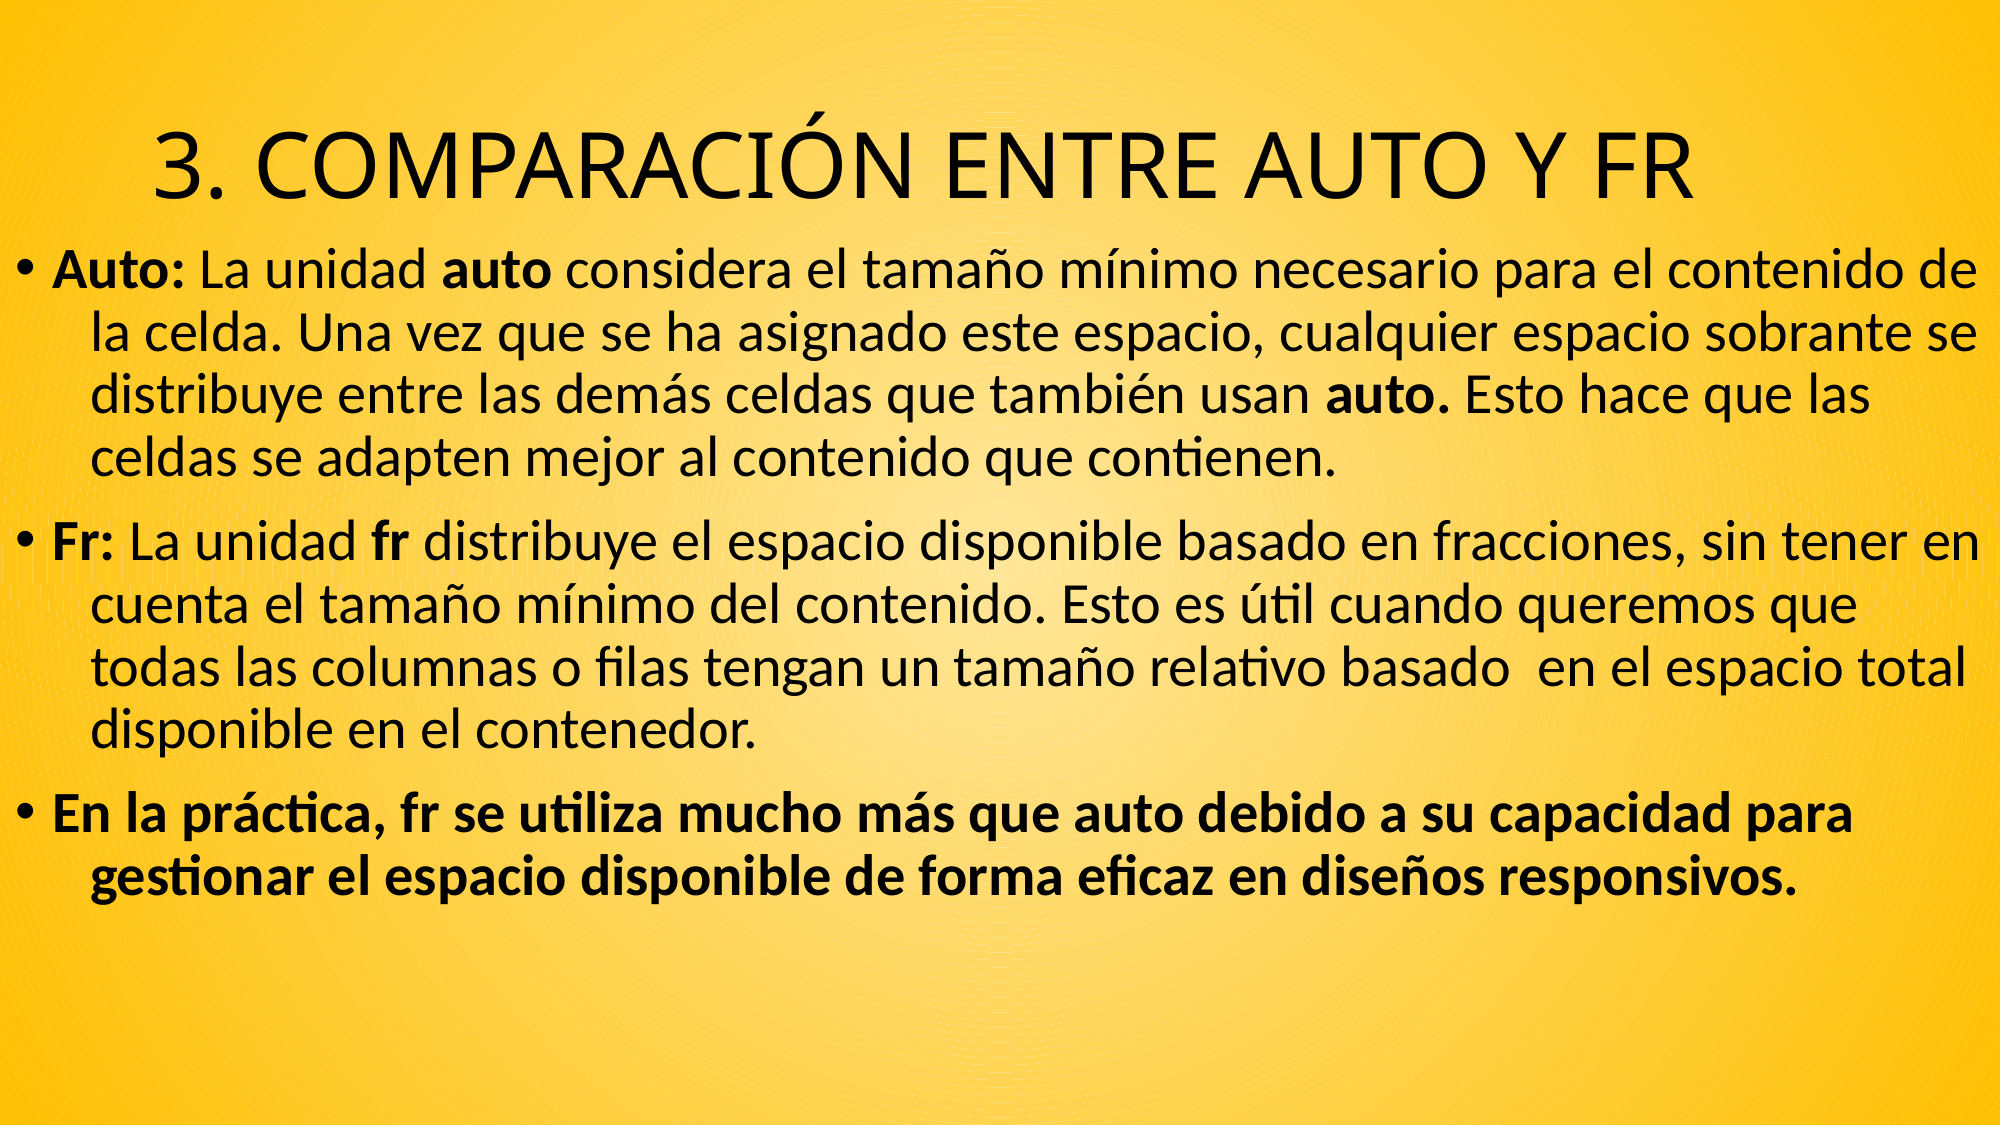

# 3. COMPARACIÓN ENTRE AUTO Y FR
Auto: La unidad auto considera el tamaño mínimo necesario para el contenido de la celda. Una vez que se ha asignado este espacio, cualquier espacio sobrante se distribuye entre las demás celdas que también usan auto. Esto hace que las celdas se adapten mejor al contenido que contienen.
Fr: La unidad fr distribuye el espacio disponible basado en fracciones, sin tener en cuenta el tamaño mínimo del contenido. Esto es útil cuando queremos que todas las columnas o filas tengan un tamaño relativo basado en el espacio total disponible en el contenedor.
En la práctica, fr se utiliza mucho más que auto debido a su capacidad para gestionar el espacio disponible de forma eficaz en diseños responsivos.